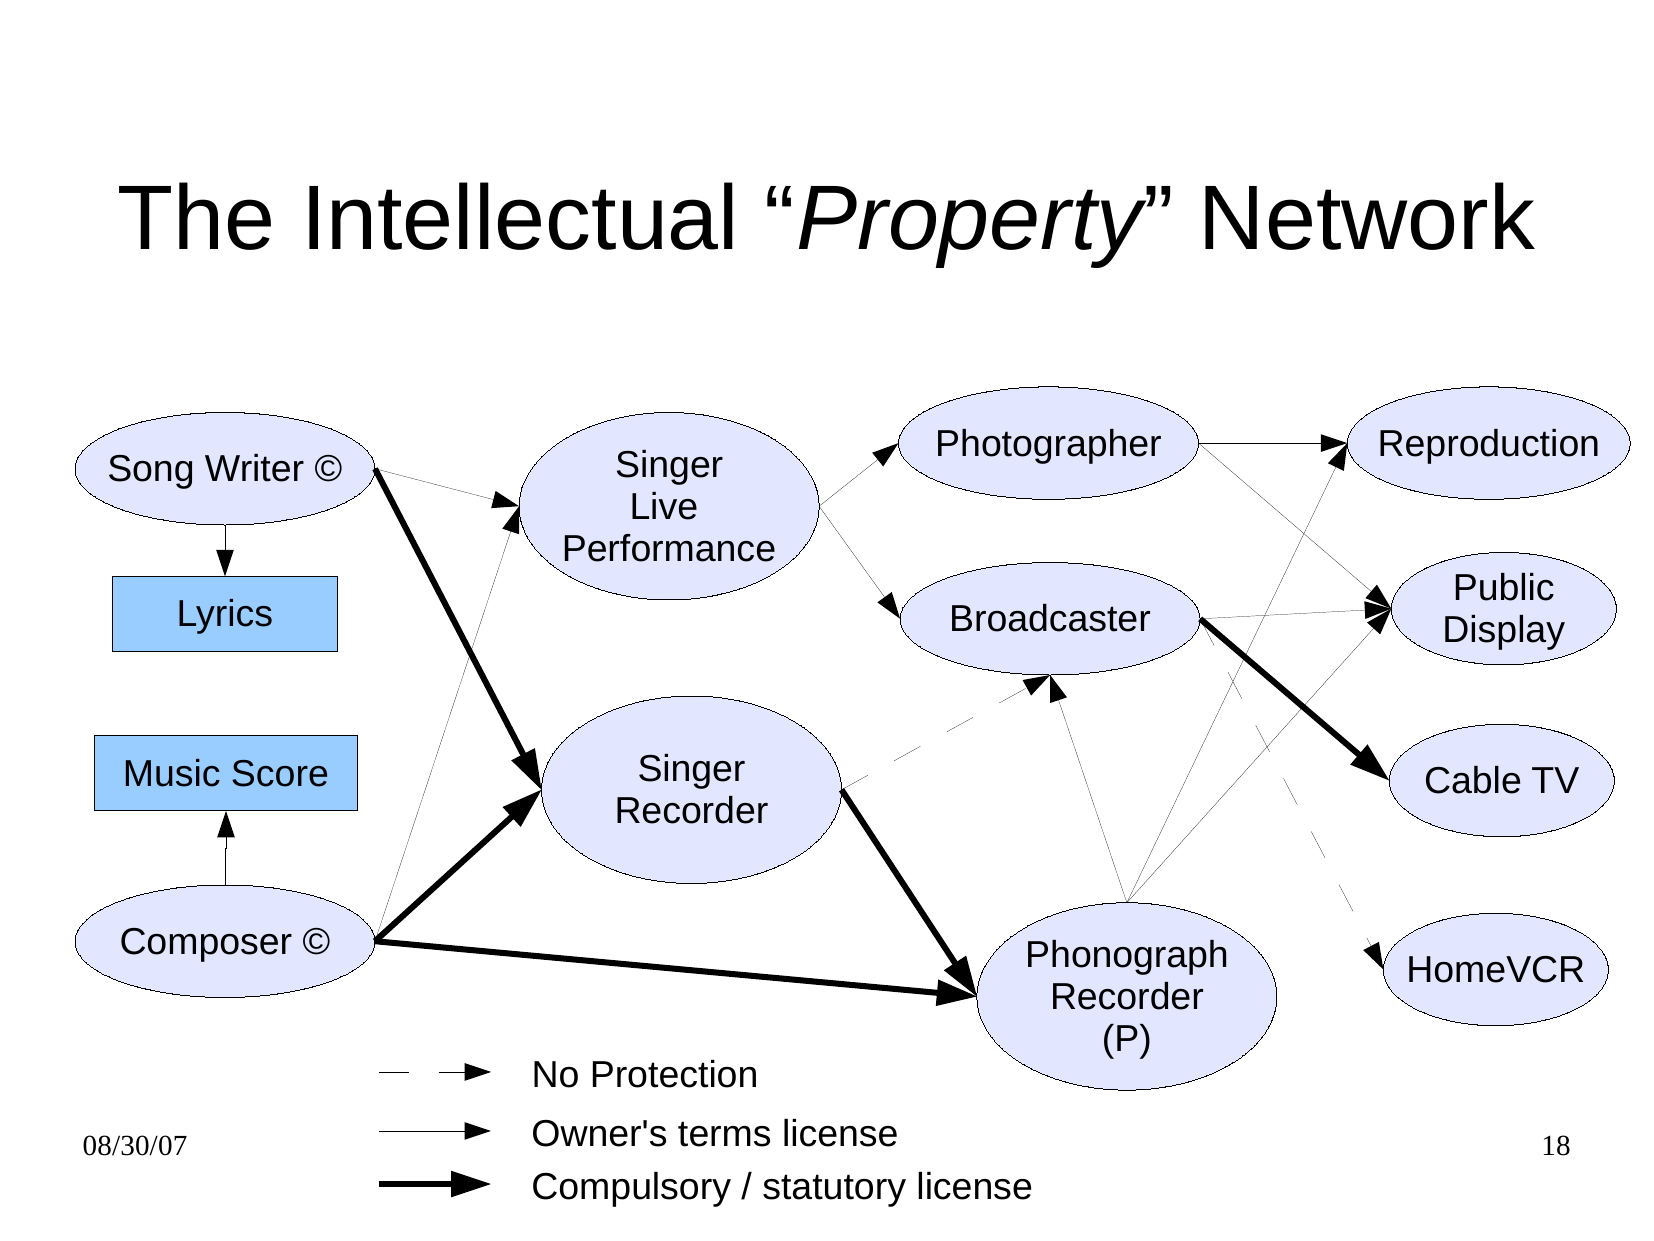

# The Intellectual “Property” Network
Photographer
Reproduction
Song Writer ©
Singer
Live
Performance
Public
Display
Broadcaster
Lyrics
Singer
Recorder
Cable TV
Music Score
Composer ©
Phonograph
Recorder
(P)
HomeVCR
No Protection
Owner's terms license
08/30/07
18
Compulsory / statutory license